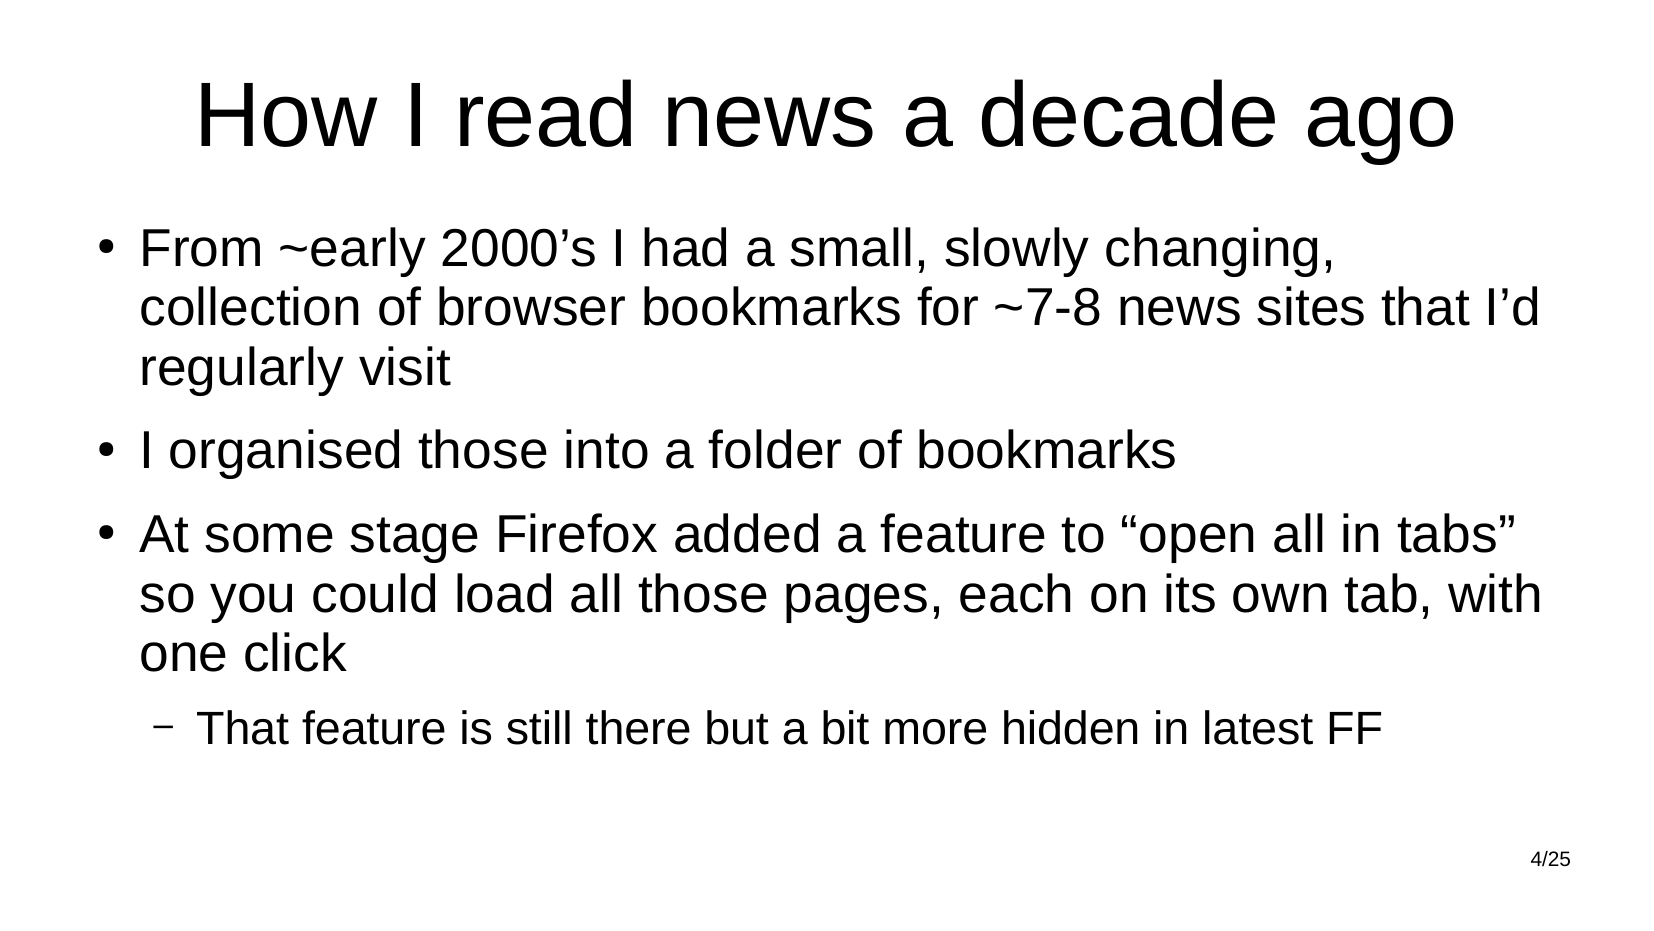

# How I read news a decade ago
From ~early 2000’s I had a small, slowly changing, collection of browser bookmarks for ~7-8 news sites that I’d regularly visit
I organised those into a folder of bookmarks
At some stage Firefox added a feature to “open all in tabs” so you could load all those pages, each on its own tab, with one click
That feature is still there but a bit more hidden in latest FF
4